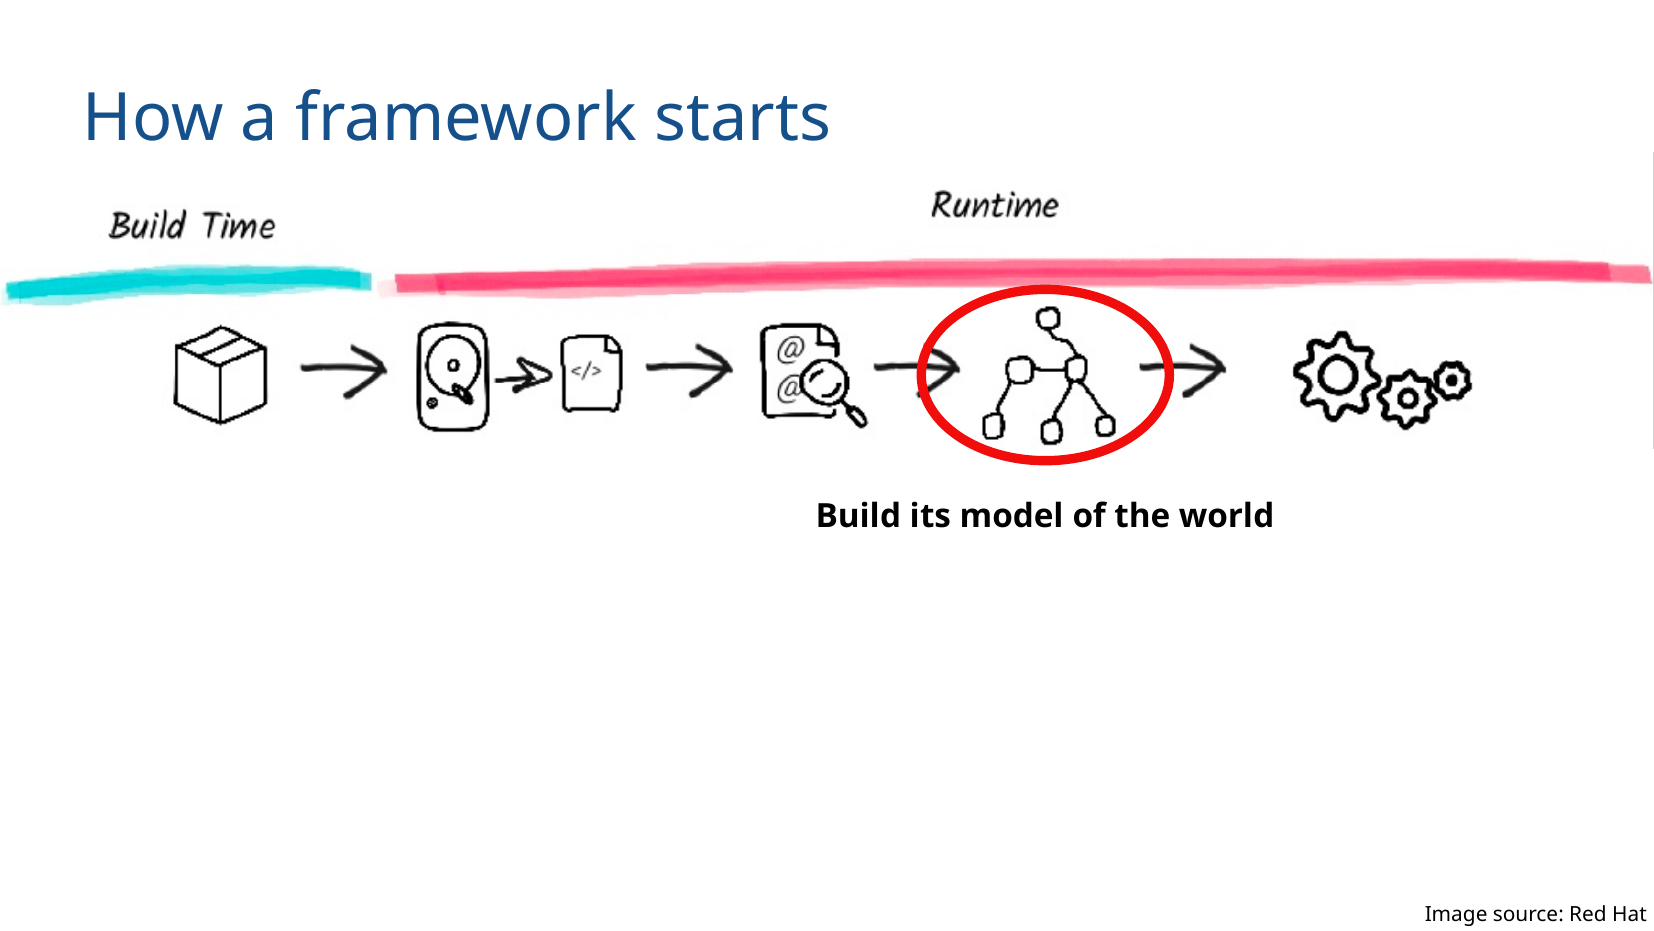

# How a framework starts
Build its model of the world
Image source: Red Hat